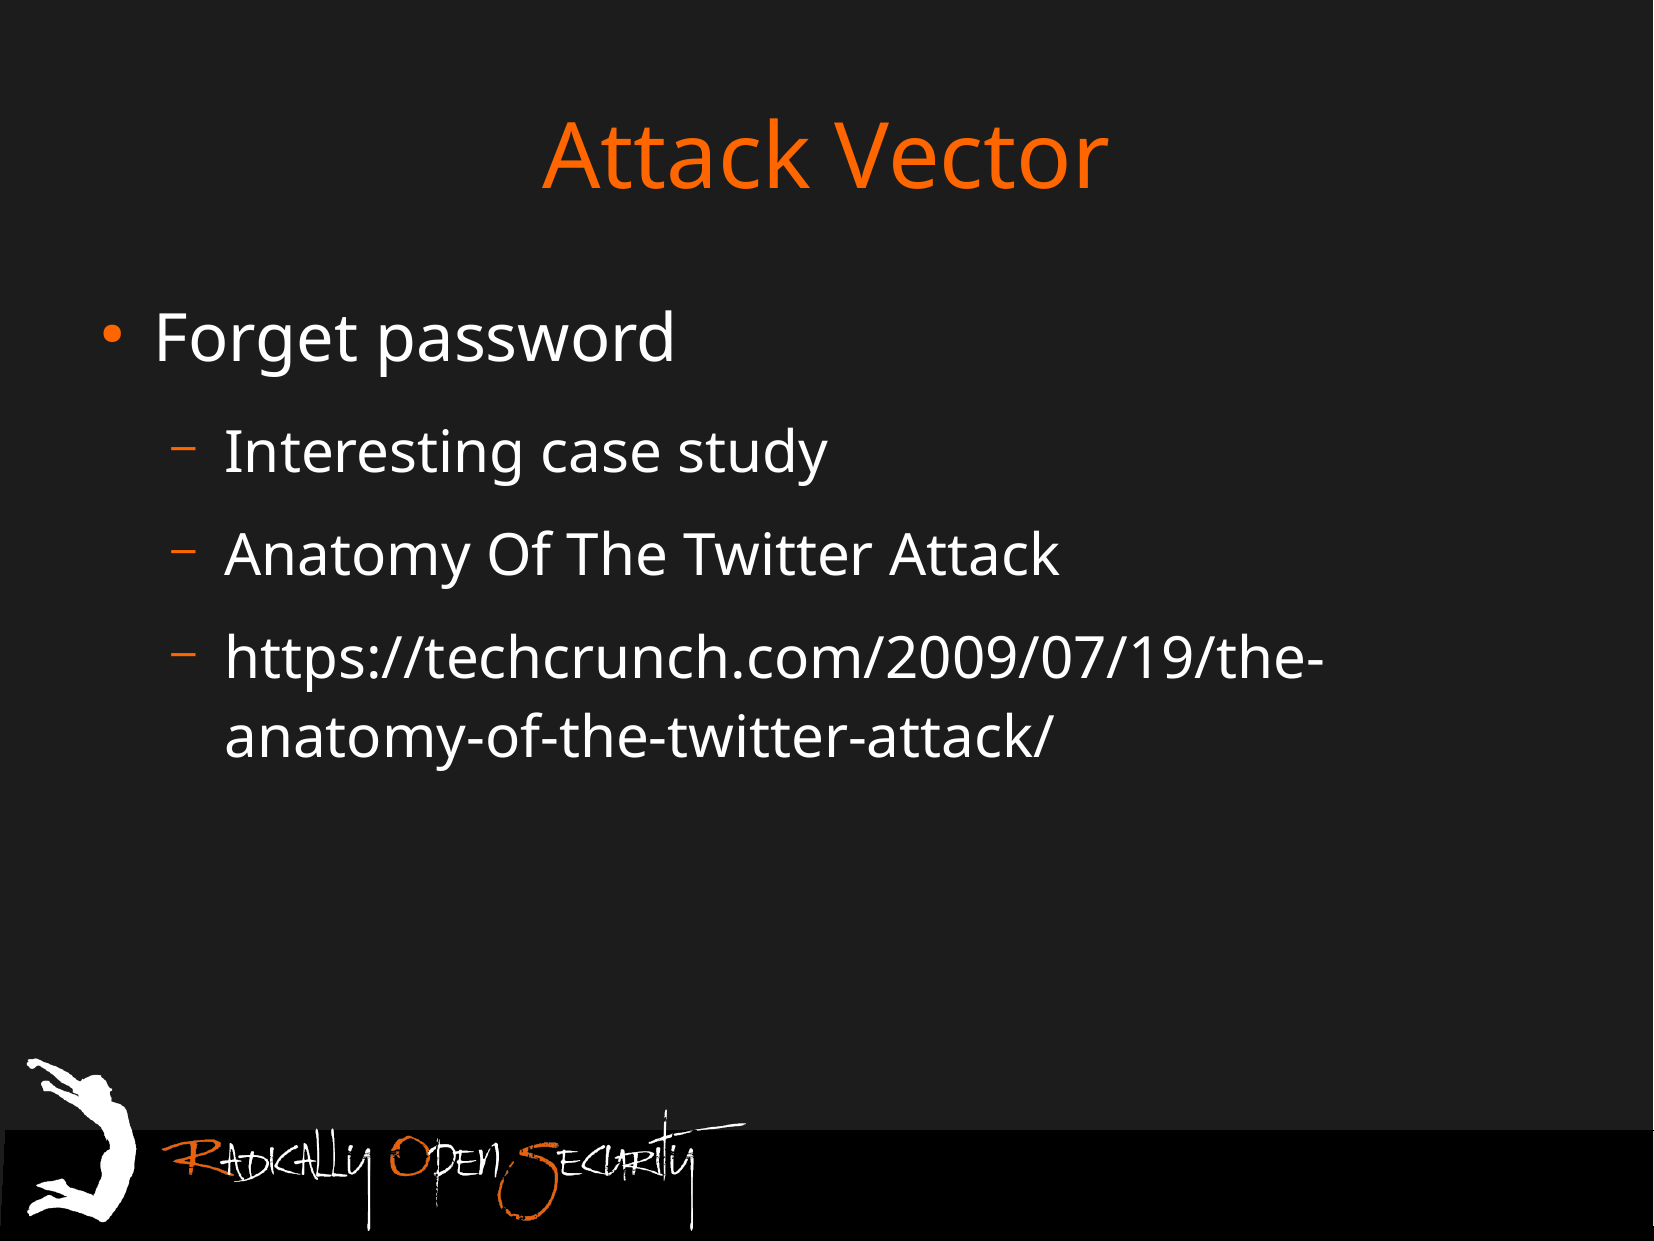

# Attack Vector
Forget password
Interesting case study
Anatomy Of The Twitter Attack
https://techcrunch.com/2009/07/19/the-anatomy-of-the-twitter-attack/